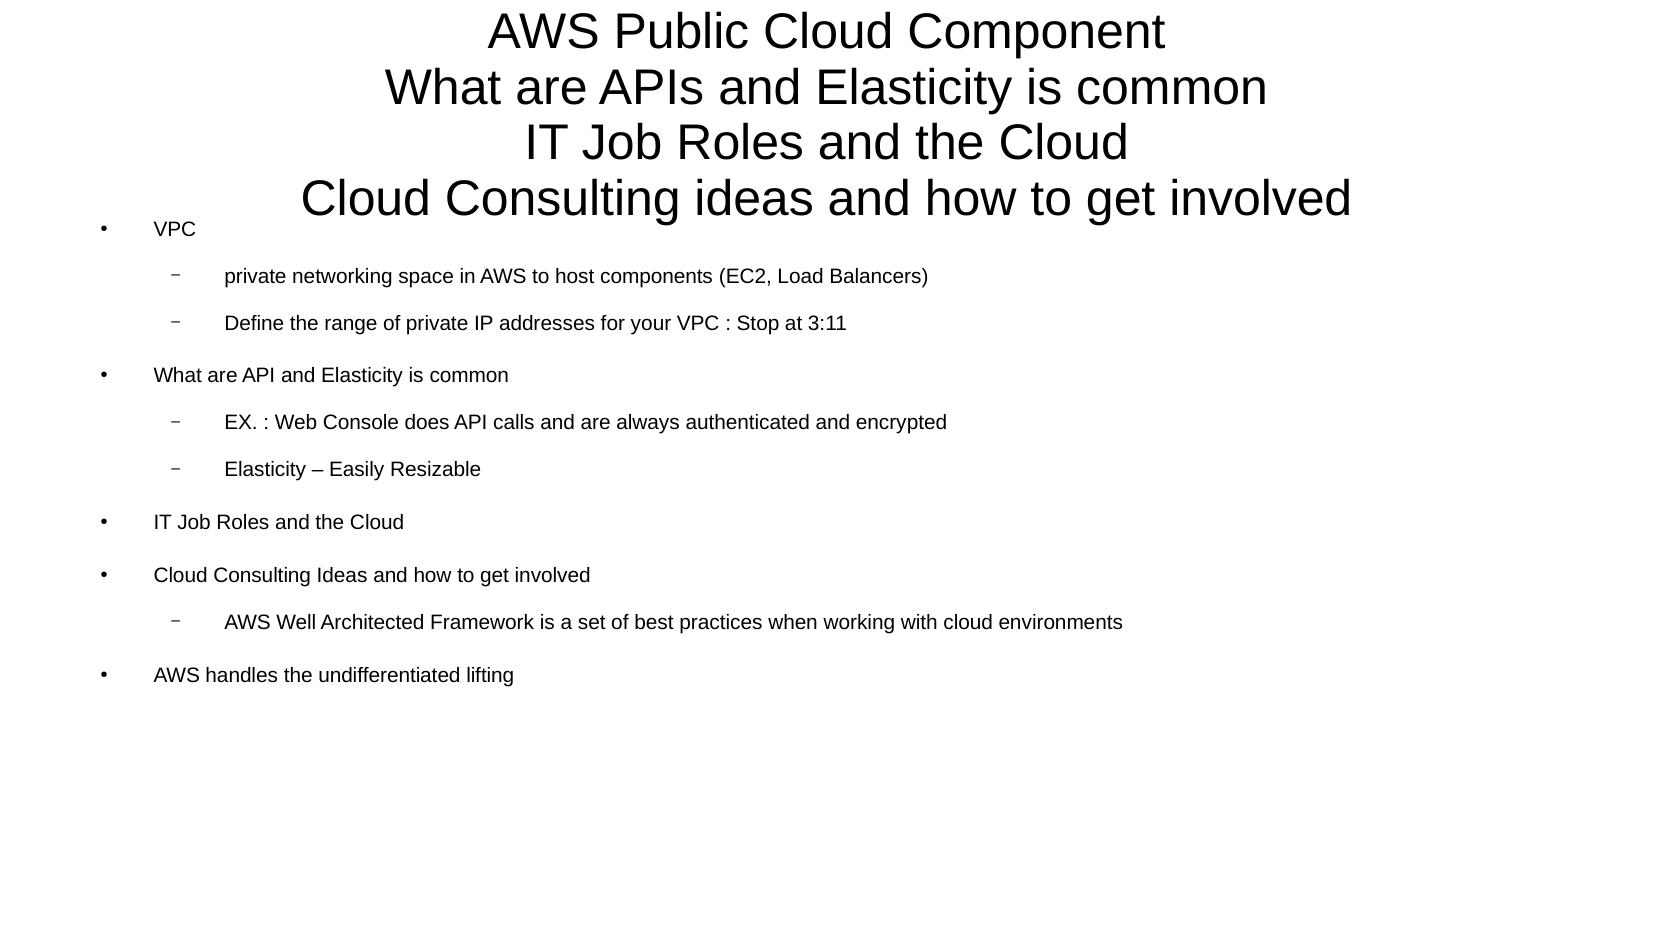

# AWS Public Cloud Component What are APIs and Elasticity is common IT Job Roles and the Cloud Cloud Consulting ideas and how to get involved
VPC
private networking space in AWS to host components (EC2, Load Balancers)
Define the range of private IP addresses for your VPC : Stop at 3:11
What are API and Elasticity is common
EX. : Web Console does API calls and are always authenticated and encrypted
Elasticity – Easily Resizable
IT Job Roles and the Cloud
Cloud Consulting Ideas and how to get involved
AWS Well Architected Framework is a set of best practices when working with cloud environments
AWS handles the undifferentiated lifting